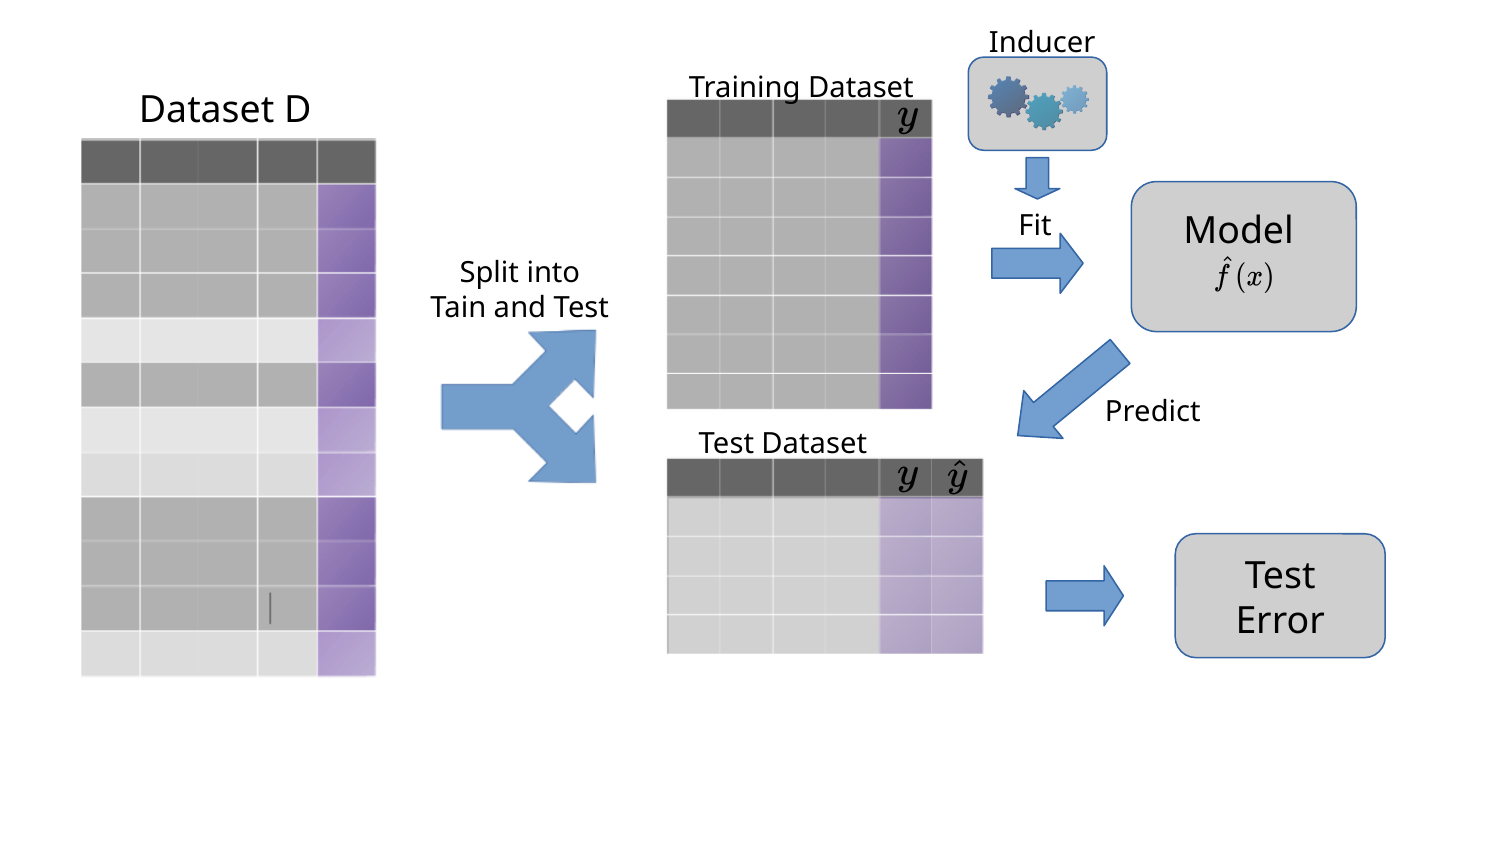

Inducer
Training Dataset
Dataset D
Model
Fit
Split into
Tain and Test
Predict
Test Dataset
Test Error